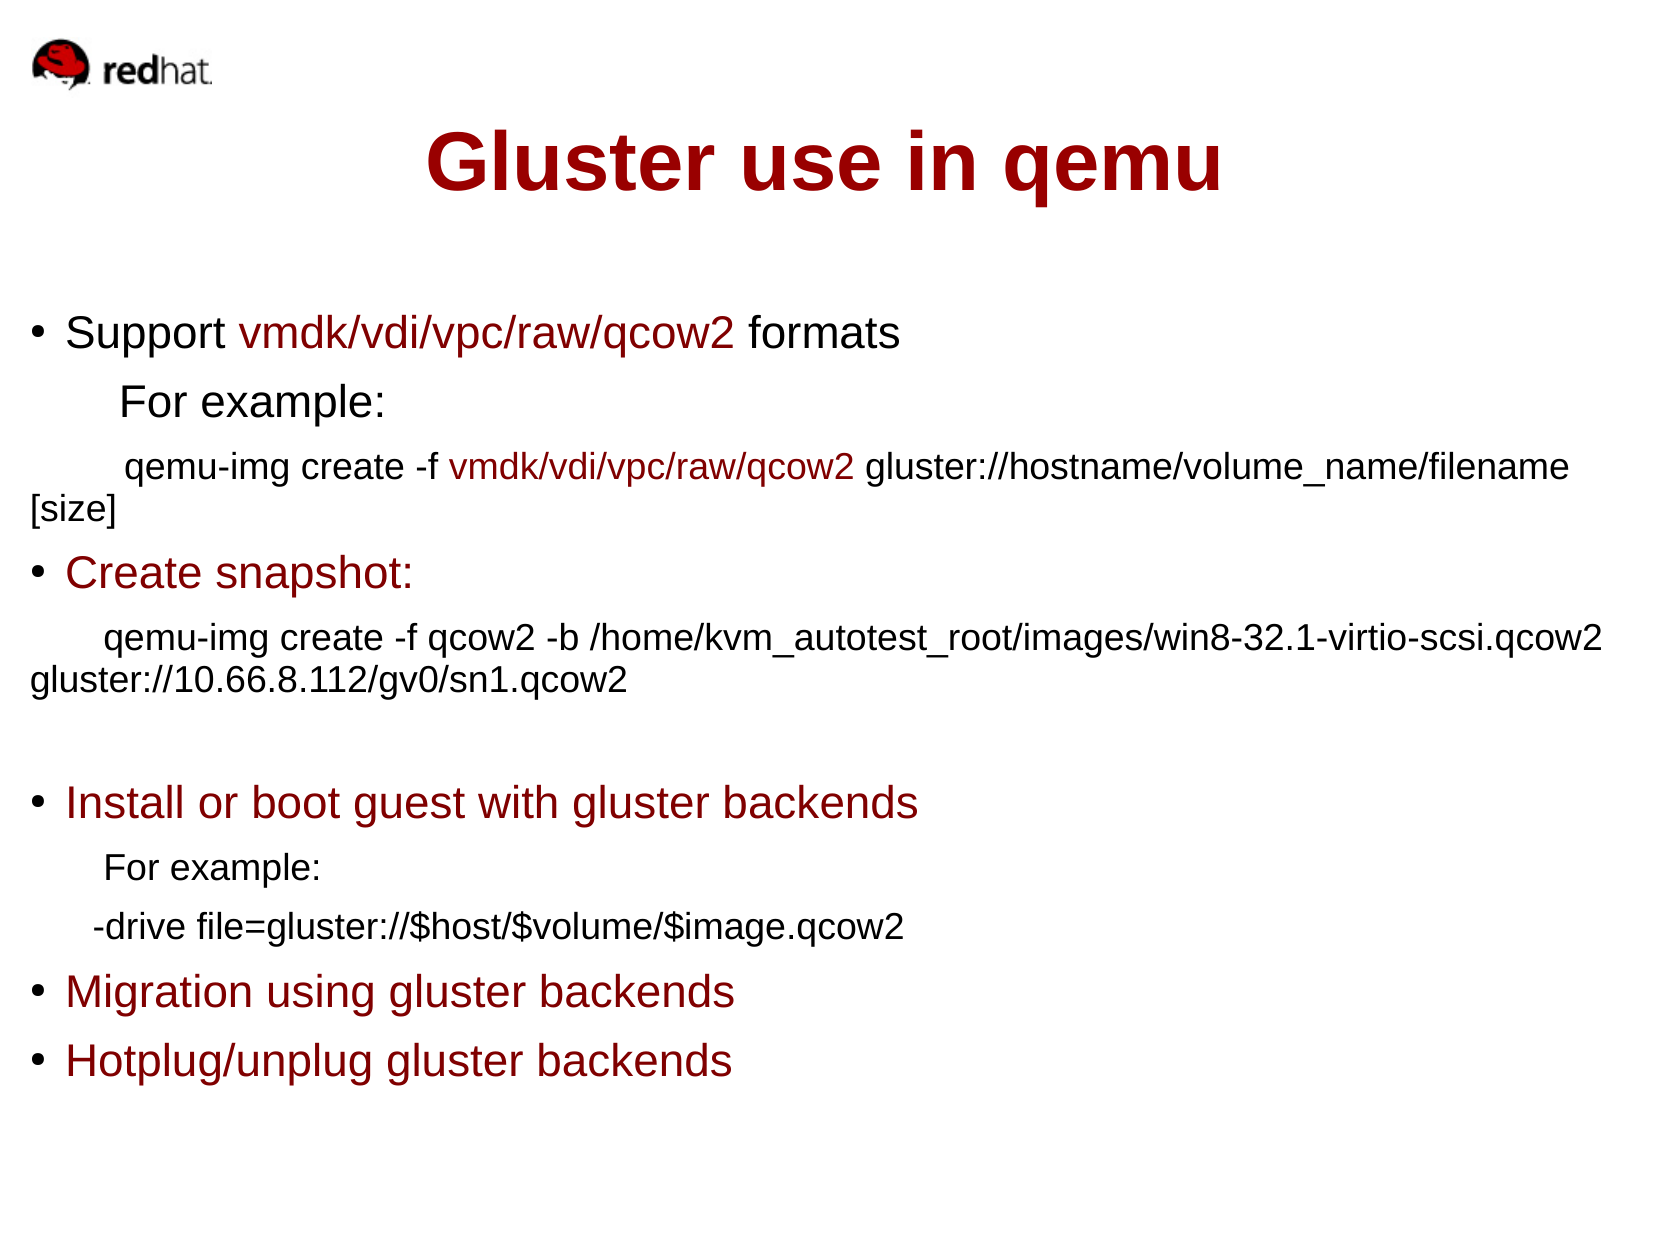

Gluster use in qemu
Support vmdk/vdi/vpc/raw/qcow2 formats
 For example:
 qemu-img create -f vmdk/vdi/vpc/raw/qcow2 gluster://hostname/volume_name/filename [size]
Create snapshot:
 qemu-img create -f qcow2 -b /home/kvm_autotest_root/images/win8-32.1-virtio-scsi.qcow2 gluster://10.66.8.112/gv0/sn1.qcow2
Install or boot guest with gluster backends
 For example:
 -drive file=gluster://$host/$volume/$image.qcow2
Migration using gluster backends
Hotplug/unplug gluster backends